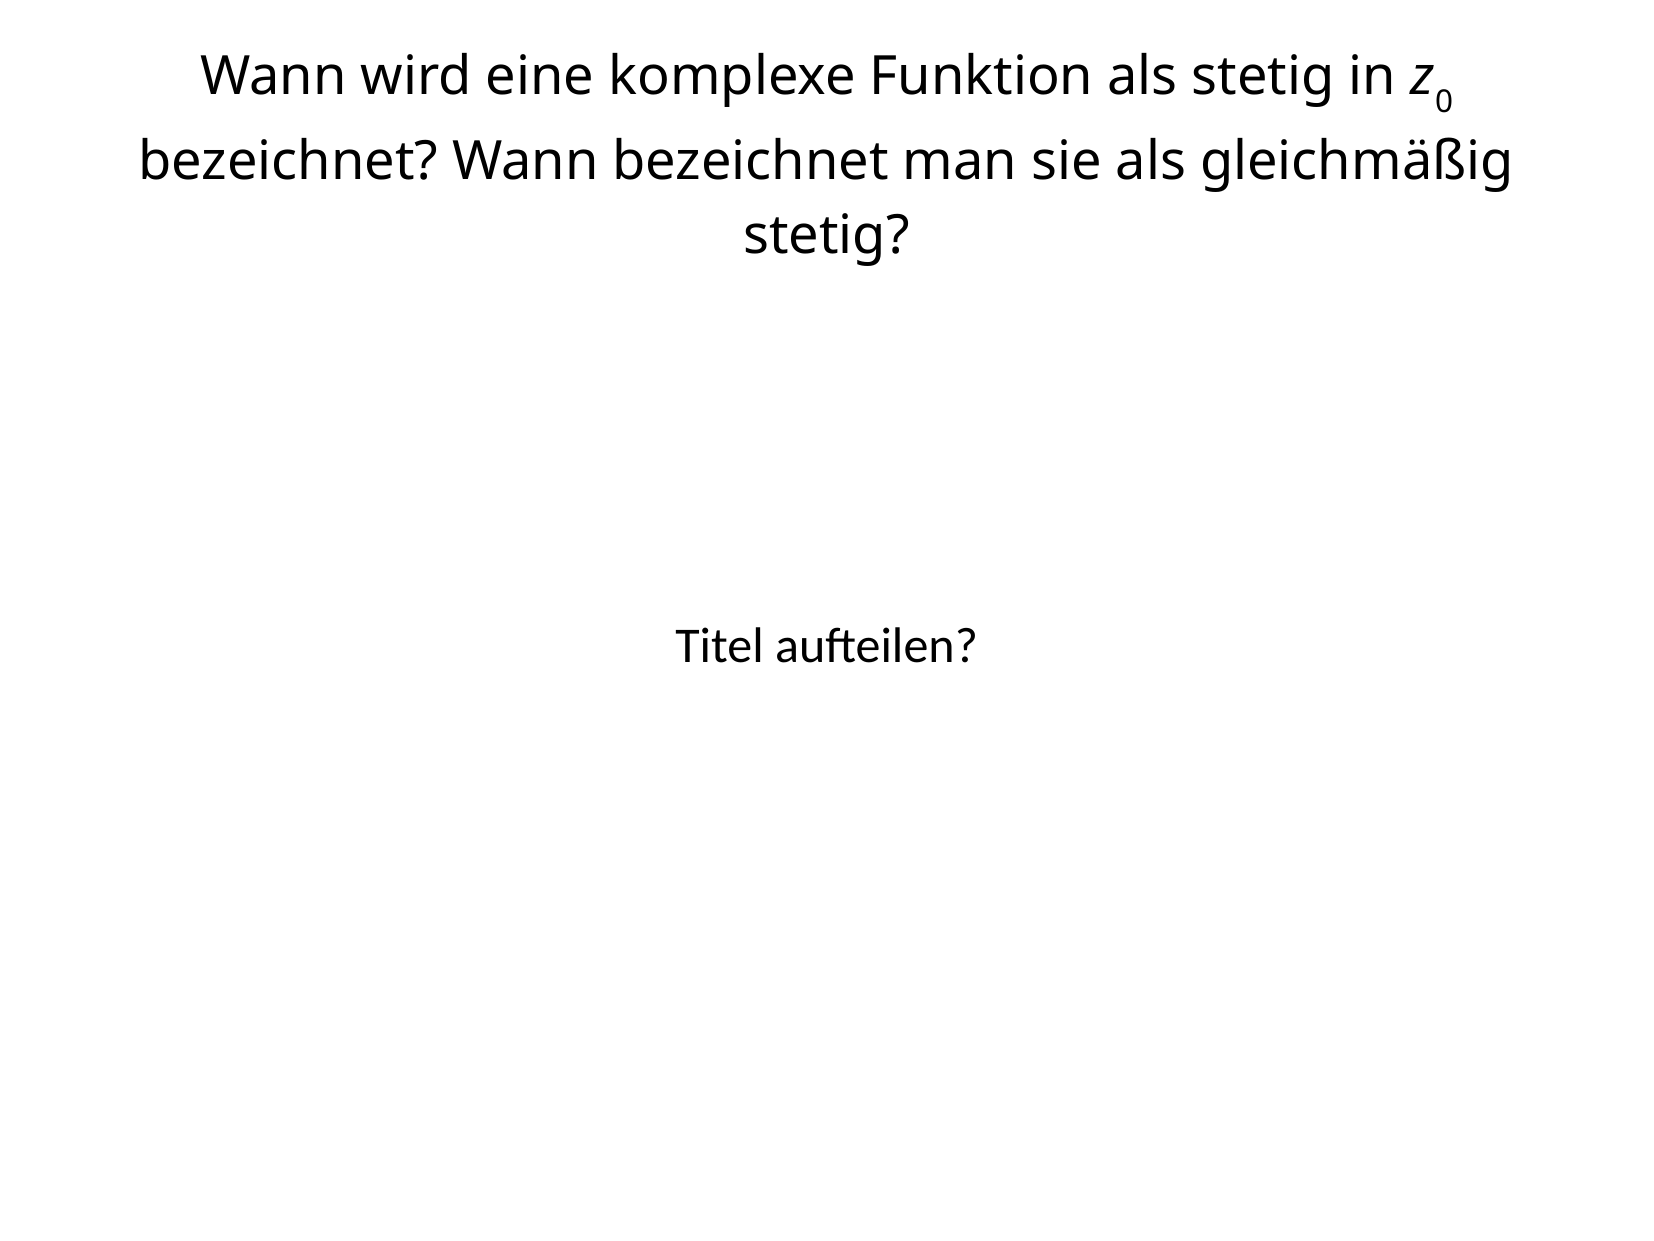

# Wann wird eine komplexe Funktion als stetig in z0 bezeichnet? Wann bezeichnet man sie als gleichmäßig stetig?
Titel aufteilen?